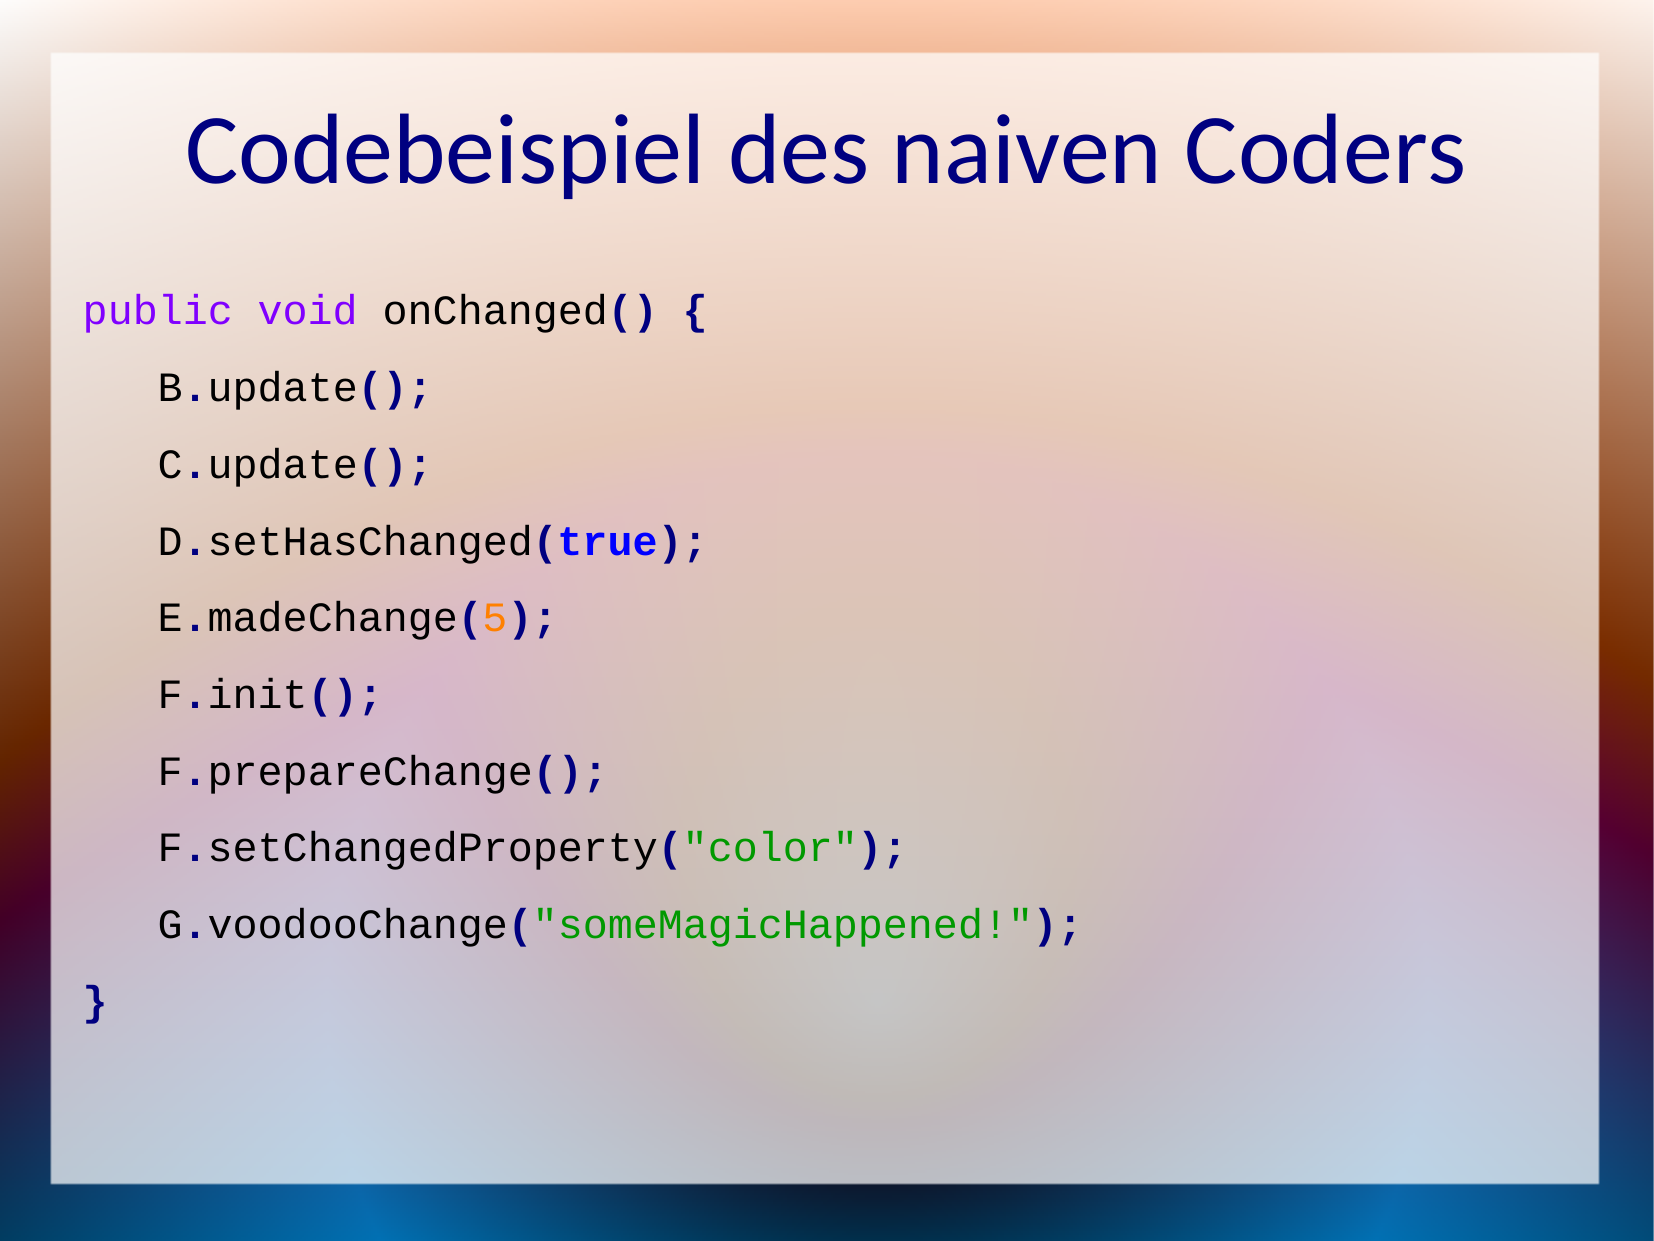

# Codebeispiel des naiven Coders
public void onChanged() {
 B.update();
 C.update();
 D.setHasChanged(true);
 E.madeChange(5);
 F.init();
 F.prepareChange();
 F.setChangedProperty("color");
 G.voodooChange("someMagicHappened!");
}